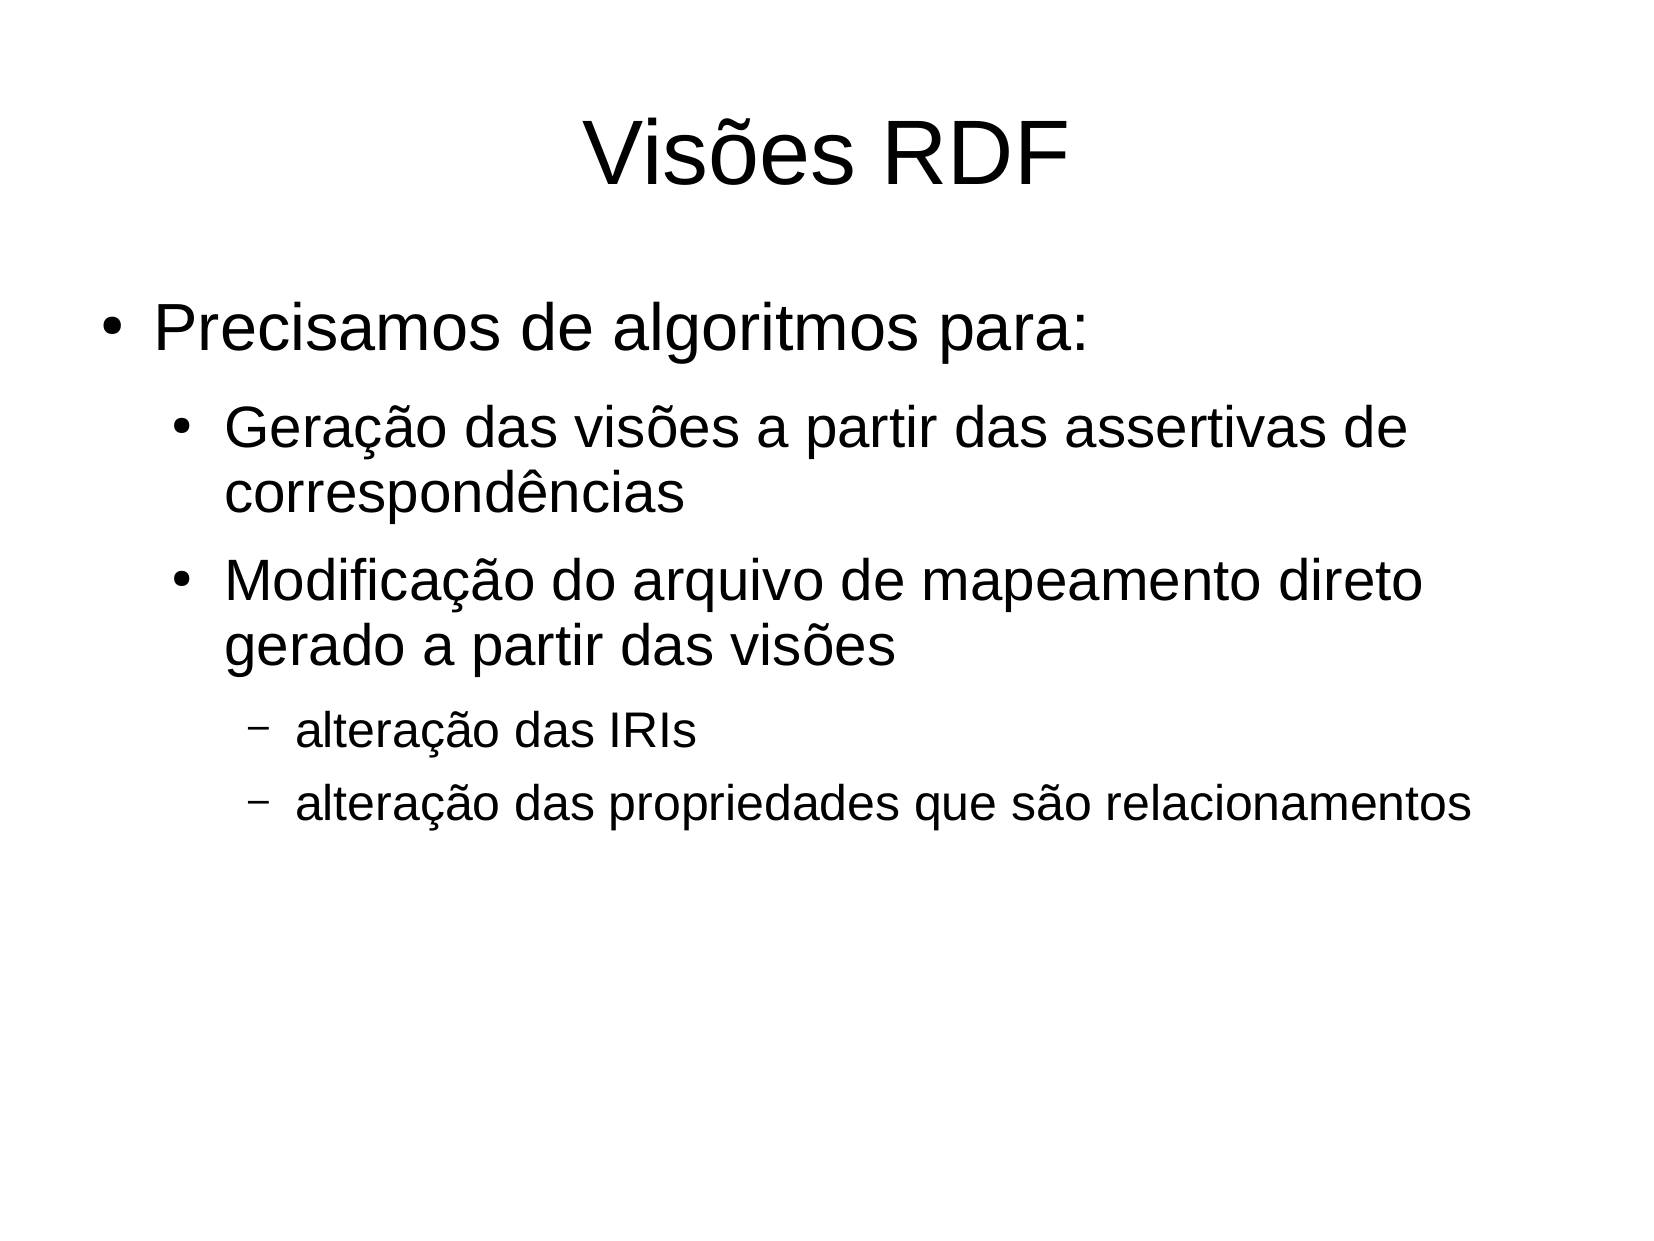

# Visões RDF
Precisamos de algoritmos para:
Geração das visões a partir das assertivas de correspondências
Modificação do arquivo de mapeamento direto gerado a partir das visões
alteração das IRIs
alteração das propriedades que são relacionamentos